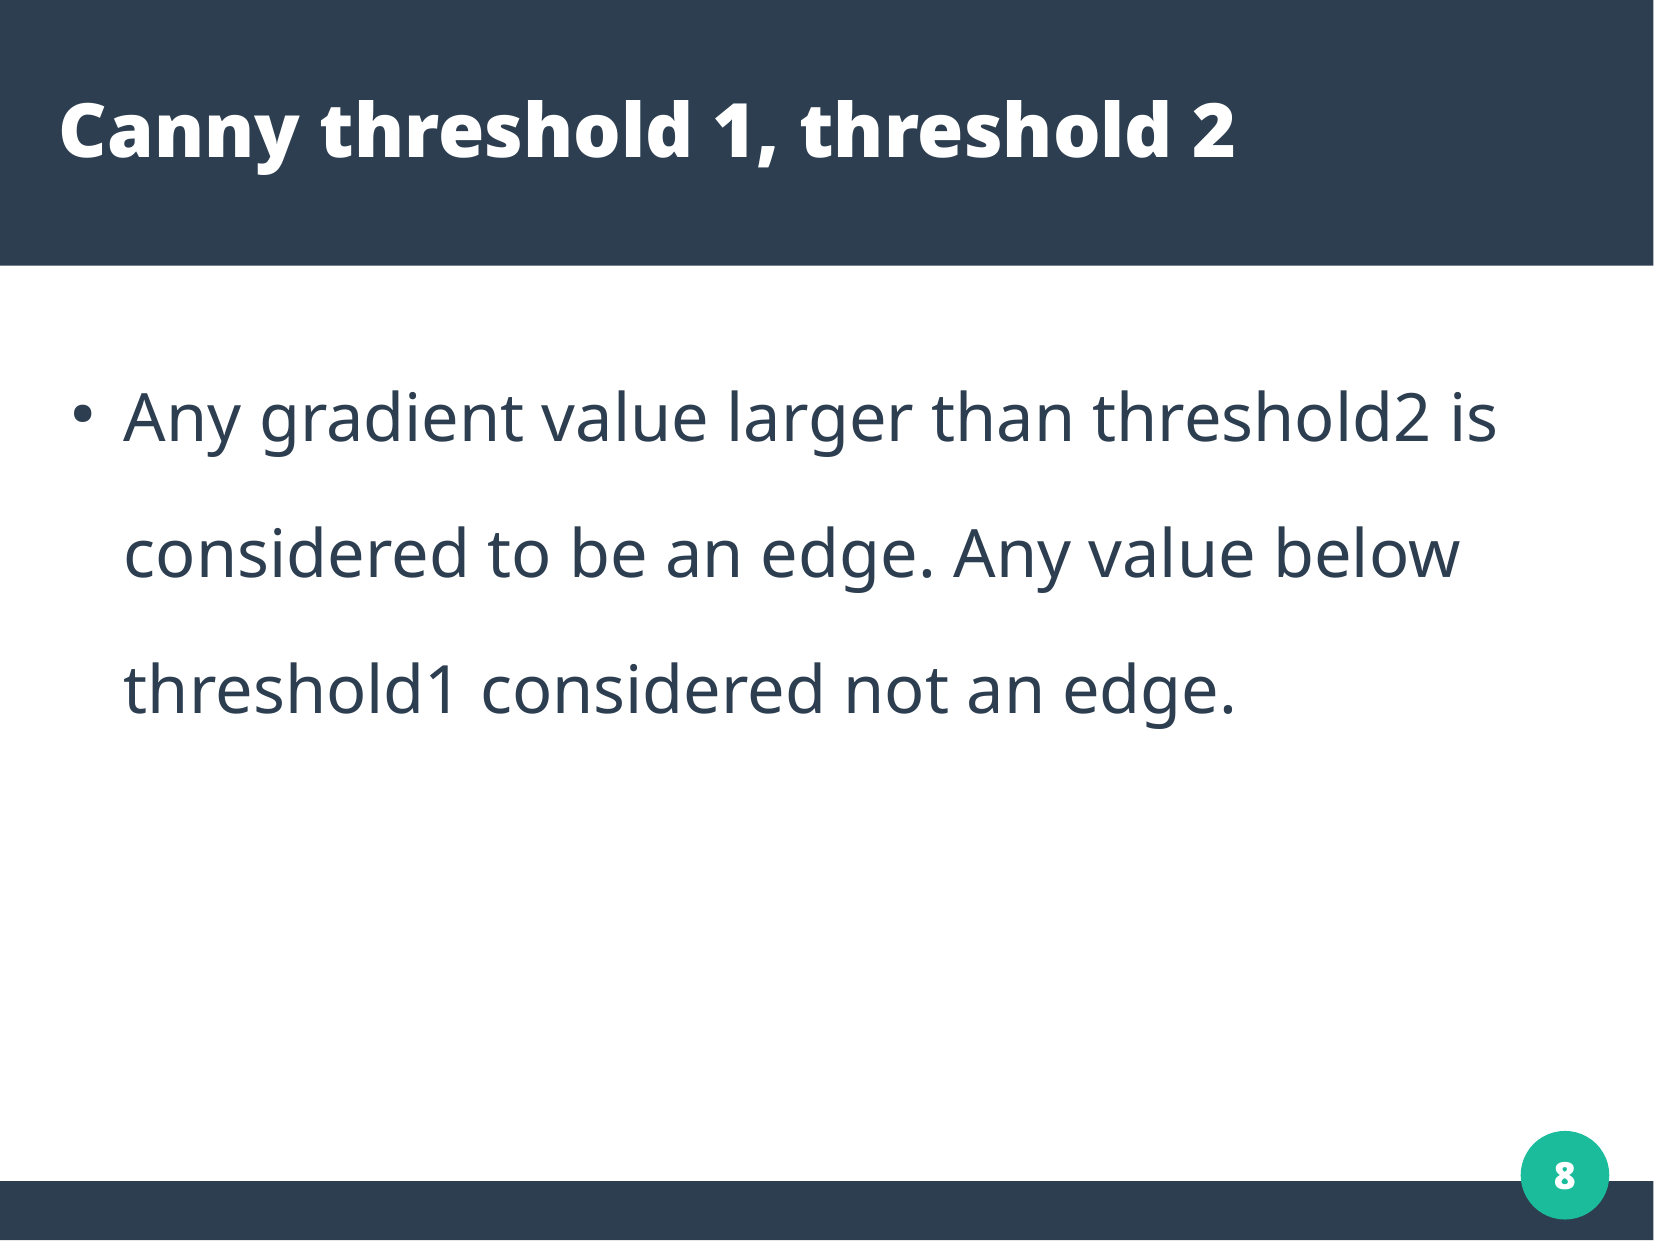

# Canny threshold 1, threshold 2
Any gradient value larger than threshold2 is considered to be an edge. Any value below threshold1 considered not an edge.
8